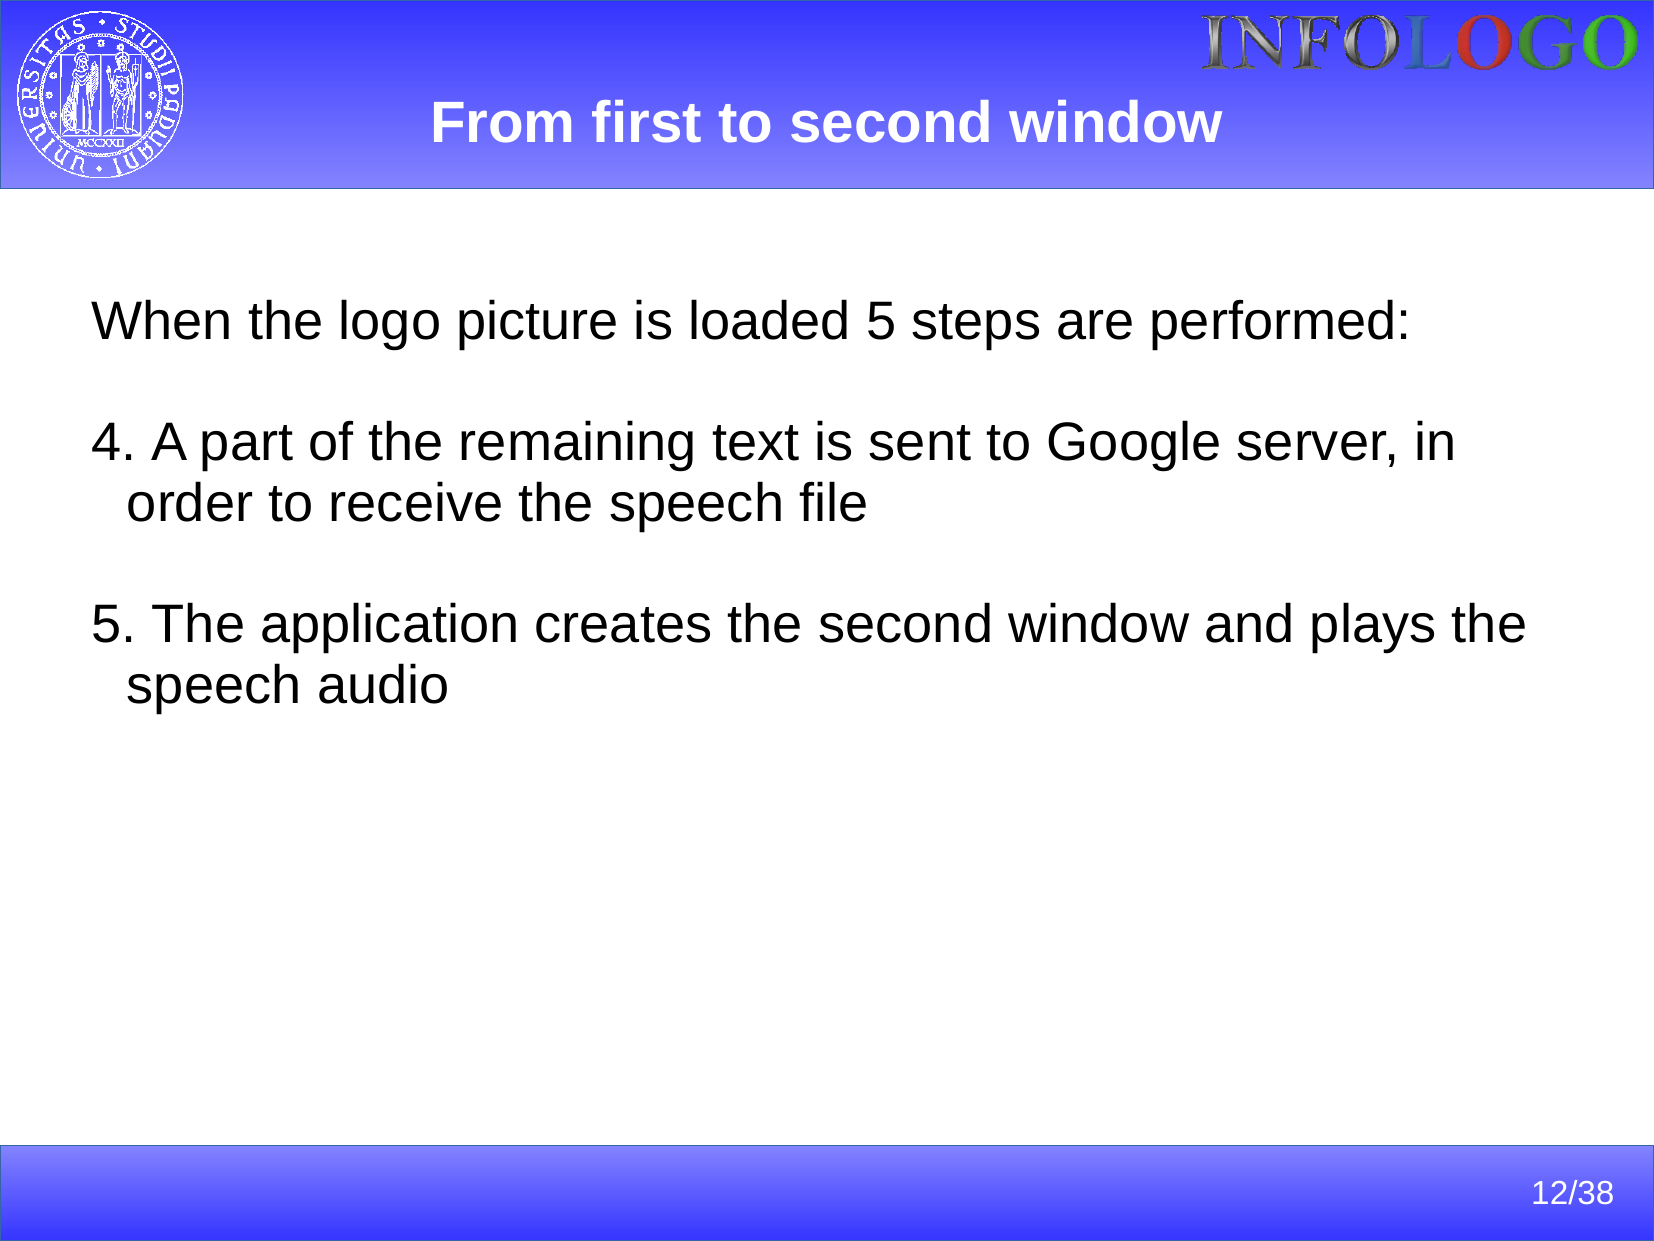

From first to second window
When the logo picture is loaded 5 steps are performed:
 A part of the remaining text is sent to Google server, in order to receive the speech file
 The application creates the second window and plays the speech audio
12/38